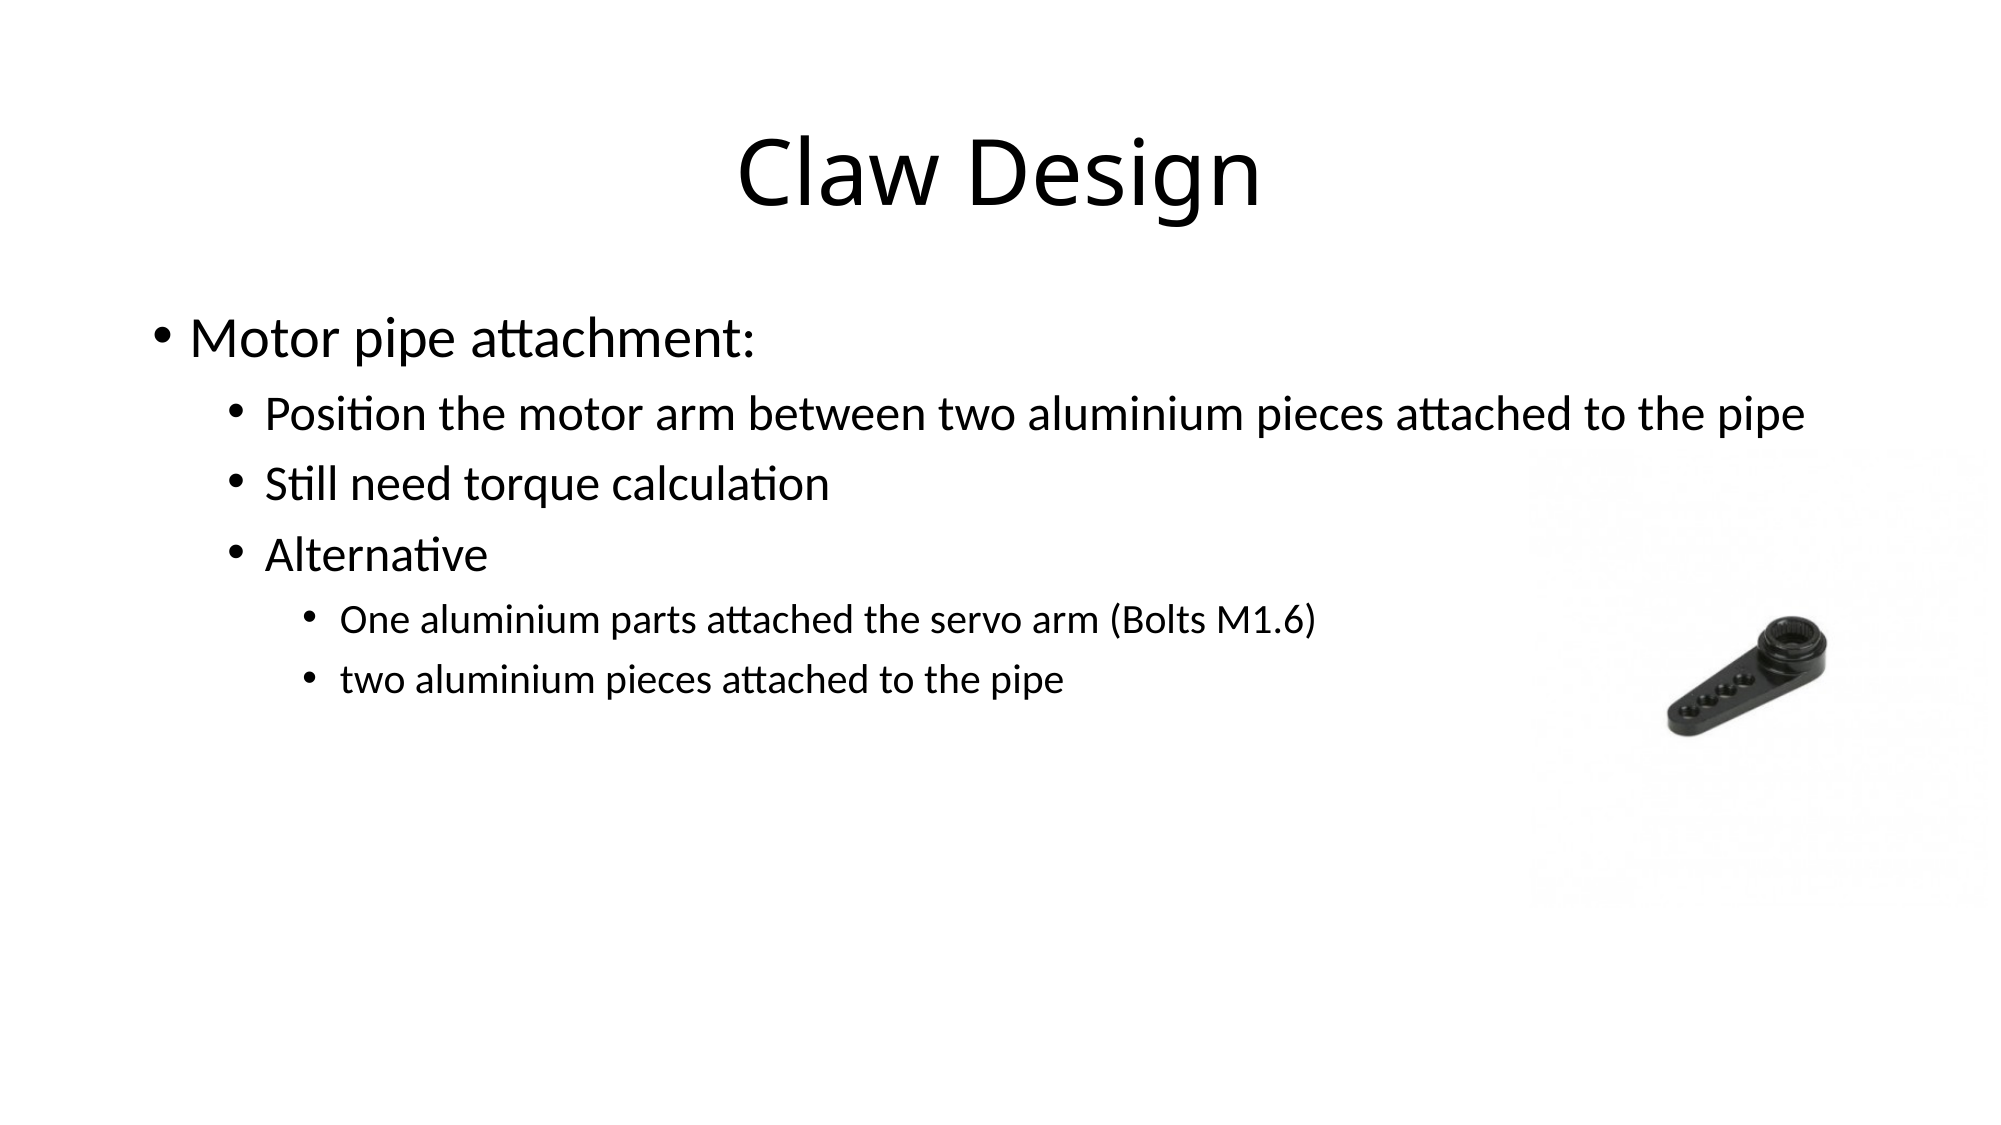

# Claw Design
Motor pipe attachment:
Position the motor arm between two aluminium pieces attached to the pipe
Still need torque calculation
Alternative
One aluminium parts attached the servo arm (Bolts M1.6)
two aluminium pieces attached to the pipe